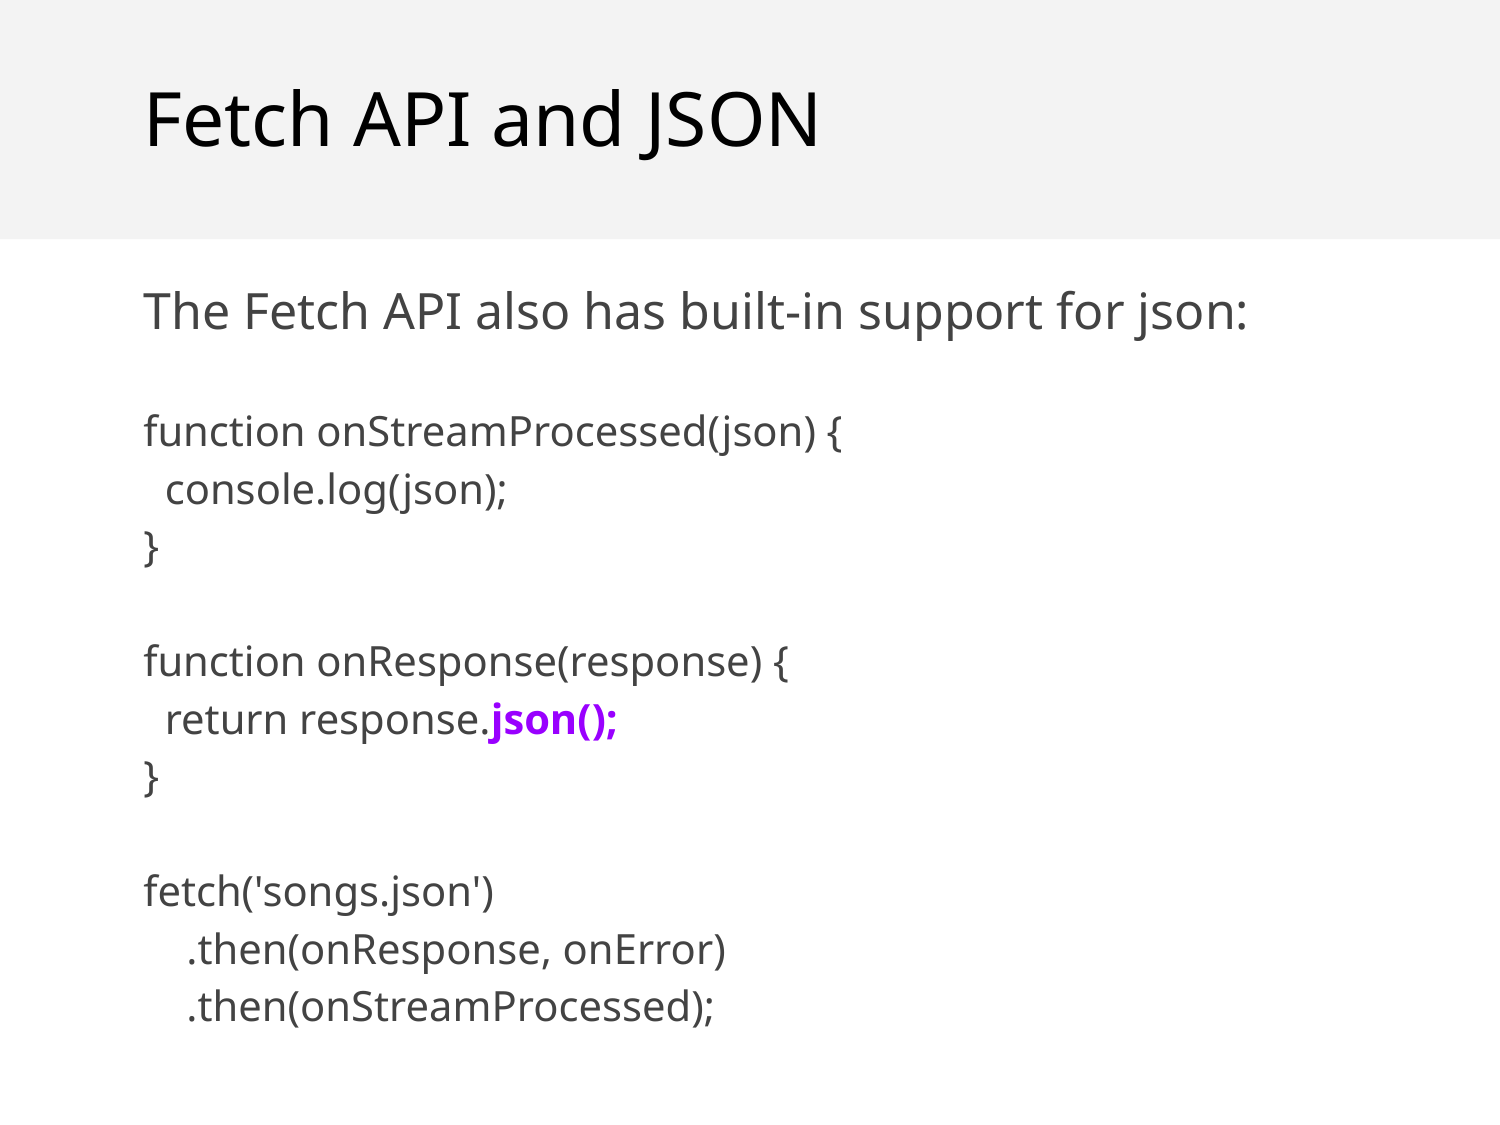

# Fetch API and JSON
The Fetch API also has built-in support for json:
function onStreamProcessed(json) {
 console.log(json);
}
function onResponse(response) {
 return response.json();
}
fetch('songs.json')
 .then(onResponse, onError)
 .then(onStreamProcessed);